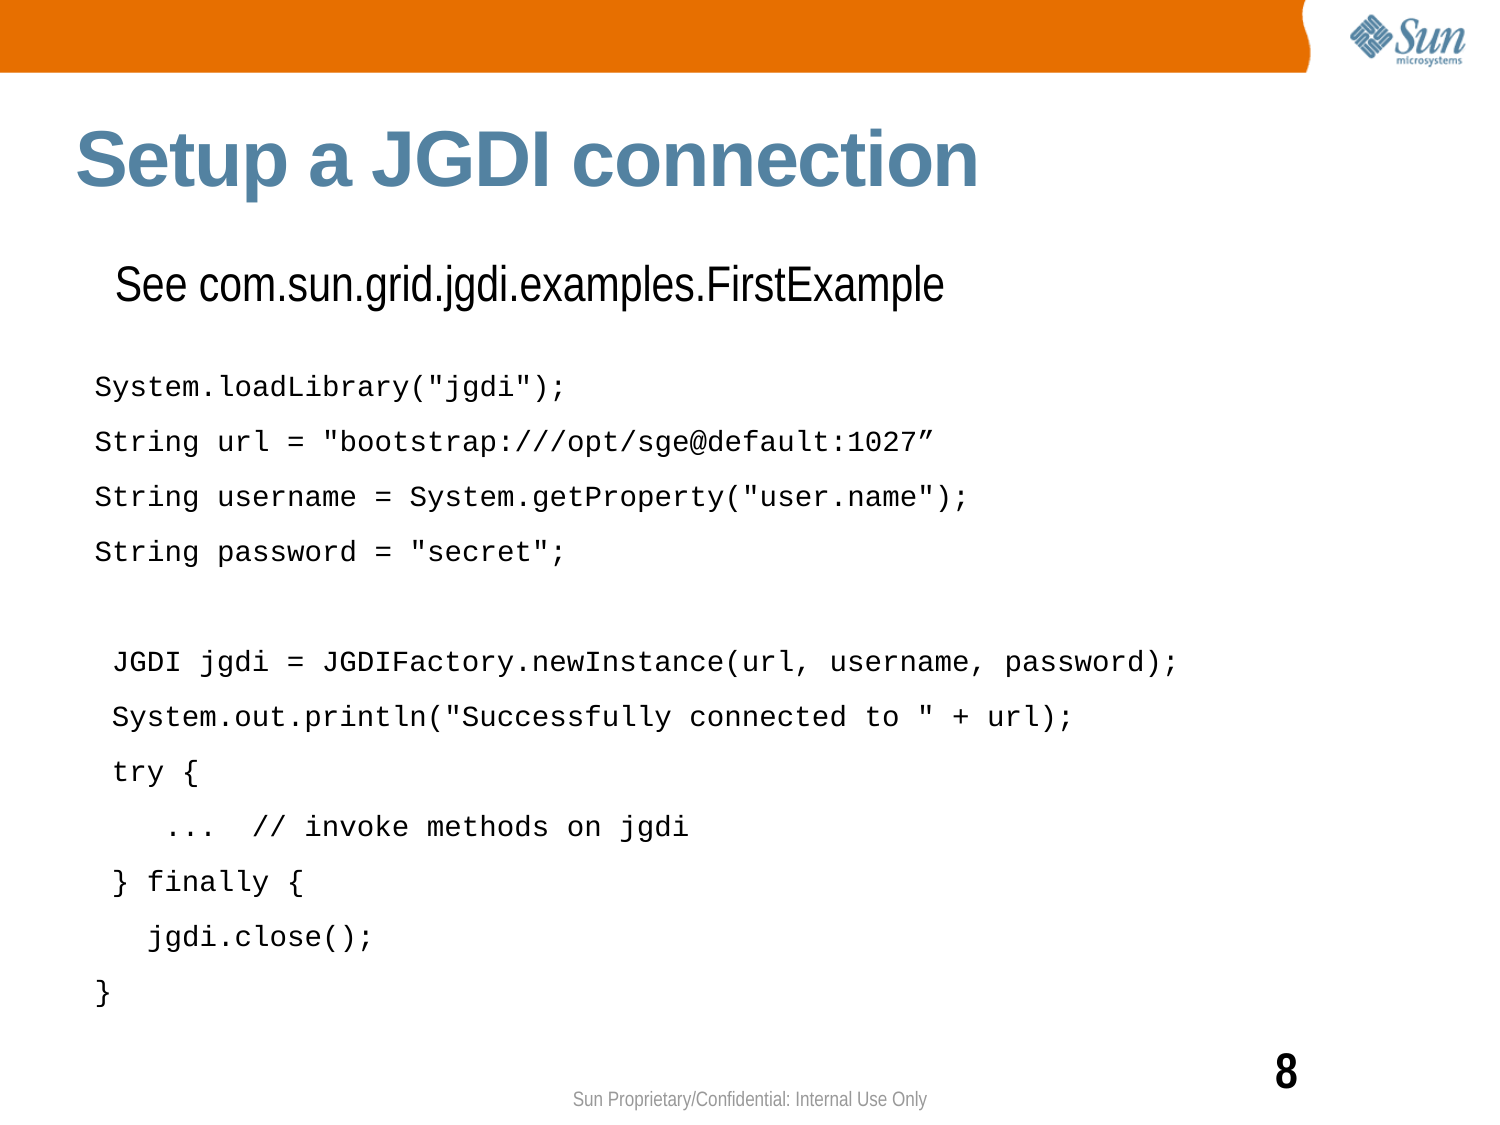

# Setup a JGDI connection
See com.sun.grid.jgdi.examples.FirstExample
System.loadLibrary("jgdi");
String url = "bootstrap:///opt/sge@default:1027”
String username = System.getProperty("user.name");
String password = "secret";
 JGDI jgdi = JGDIFactory.newInstance(url, username, password);
 System.out.println("Successfully connected to " + url);
 try {
 ... // invoke methods on jgdi
 } finally {
 jgdi.close();
}